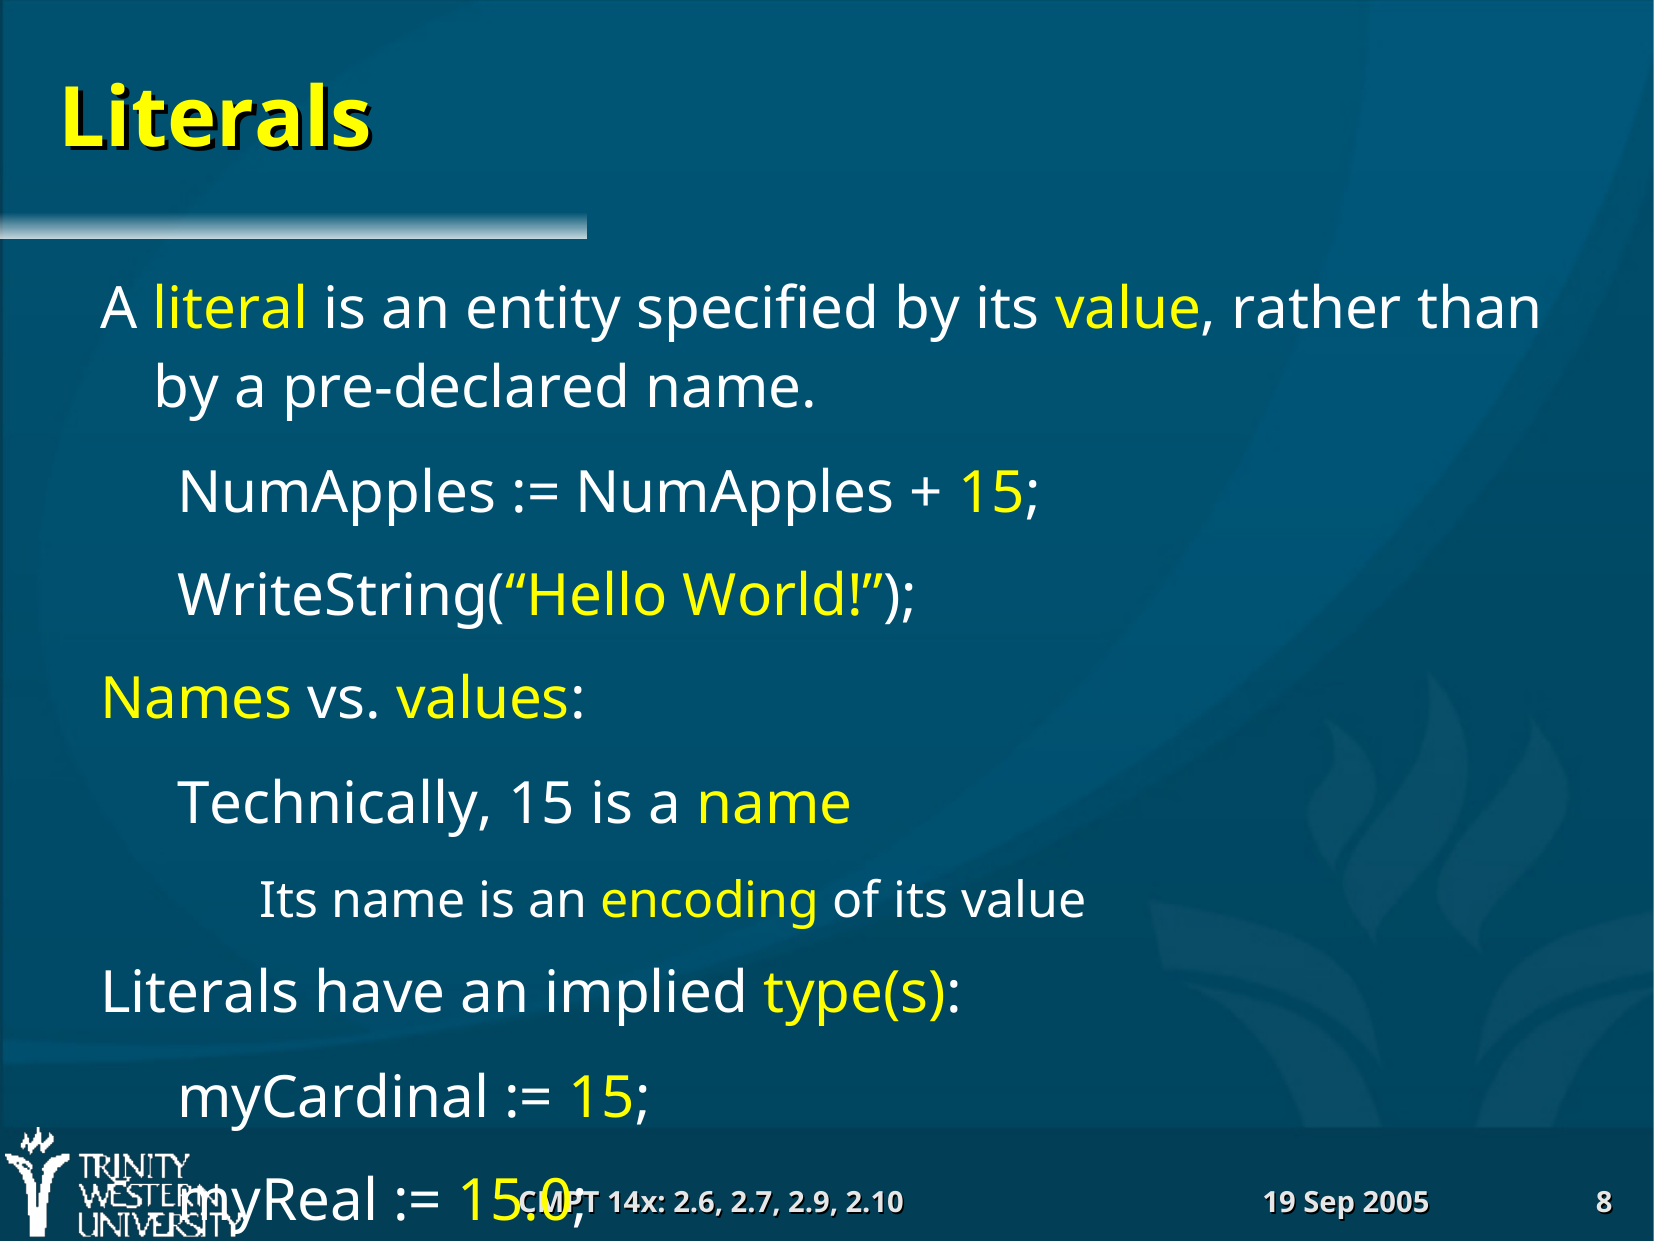

# Literals
A literal is an entity specified by its value, rather than by a pre-declared name.
NumApples := NumApples + 15;
WriteString(“Hello World!”);
Names vs. values:
Technically, 15 is a name
Its name is an encoding of its value
Literals have an implied type(s):
myCardinal := 15;
myReal := 15.0;
CMPT 14x: 2.6, 2.7, 2.9, 2.10
19 Sep 2005
8